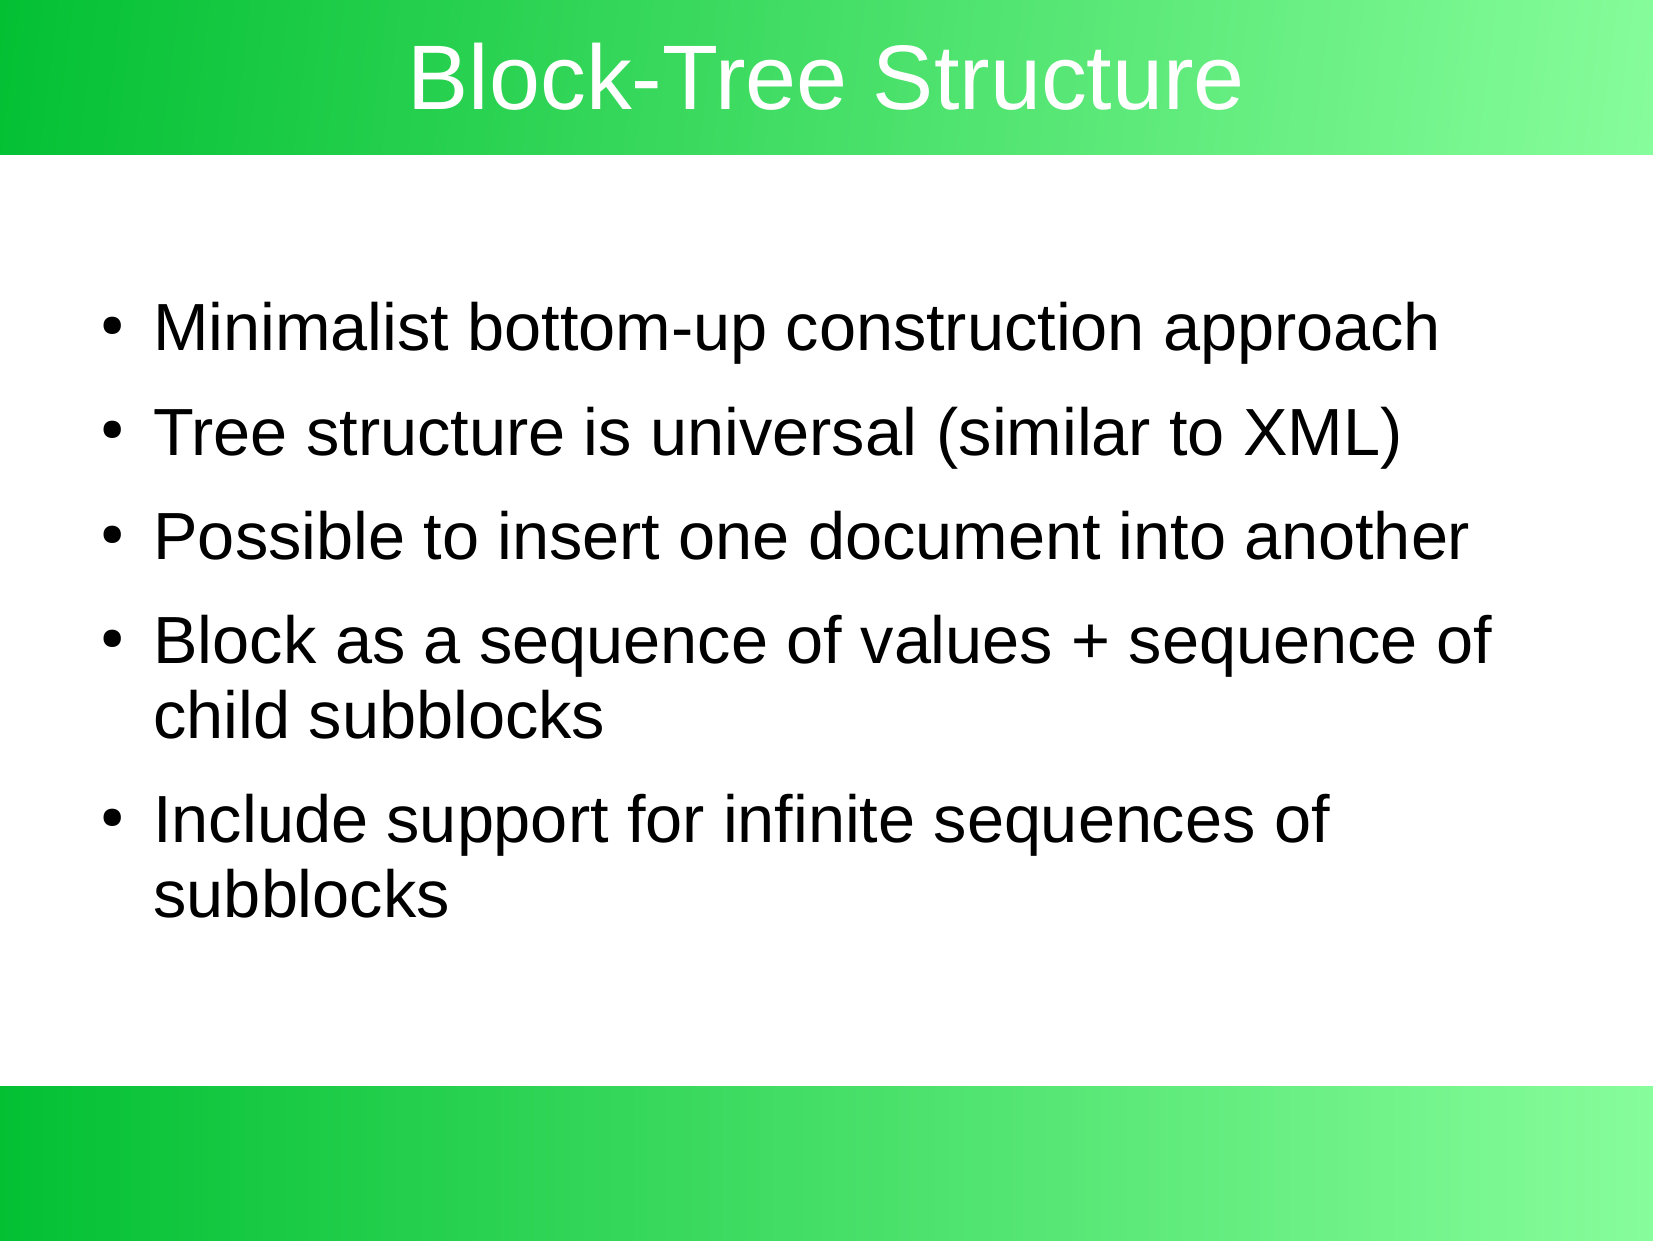

# Block-Tree Structure
Minimalist bottom-up construction approach
Tree structure is universal (similar to XML)
Possible to insert one document into another
Block as a sequence of values + sequence of child subblocks
Include support for infinite sequences of subblocks